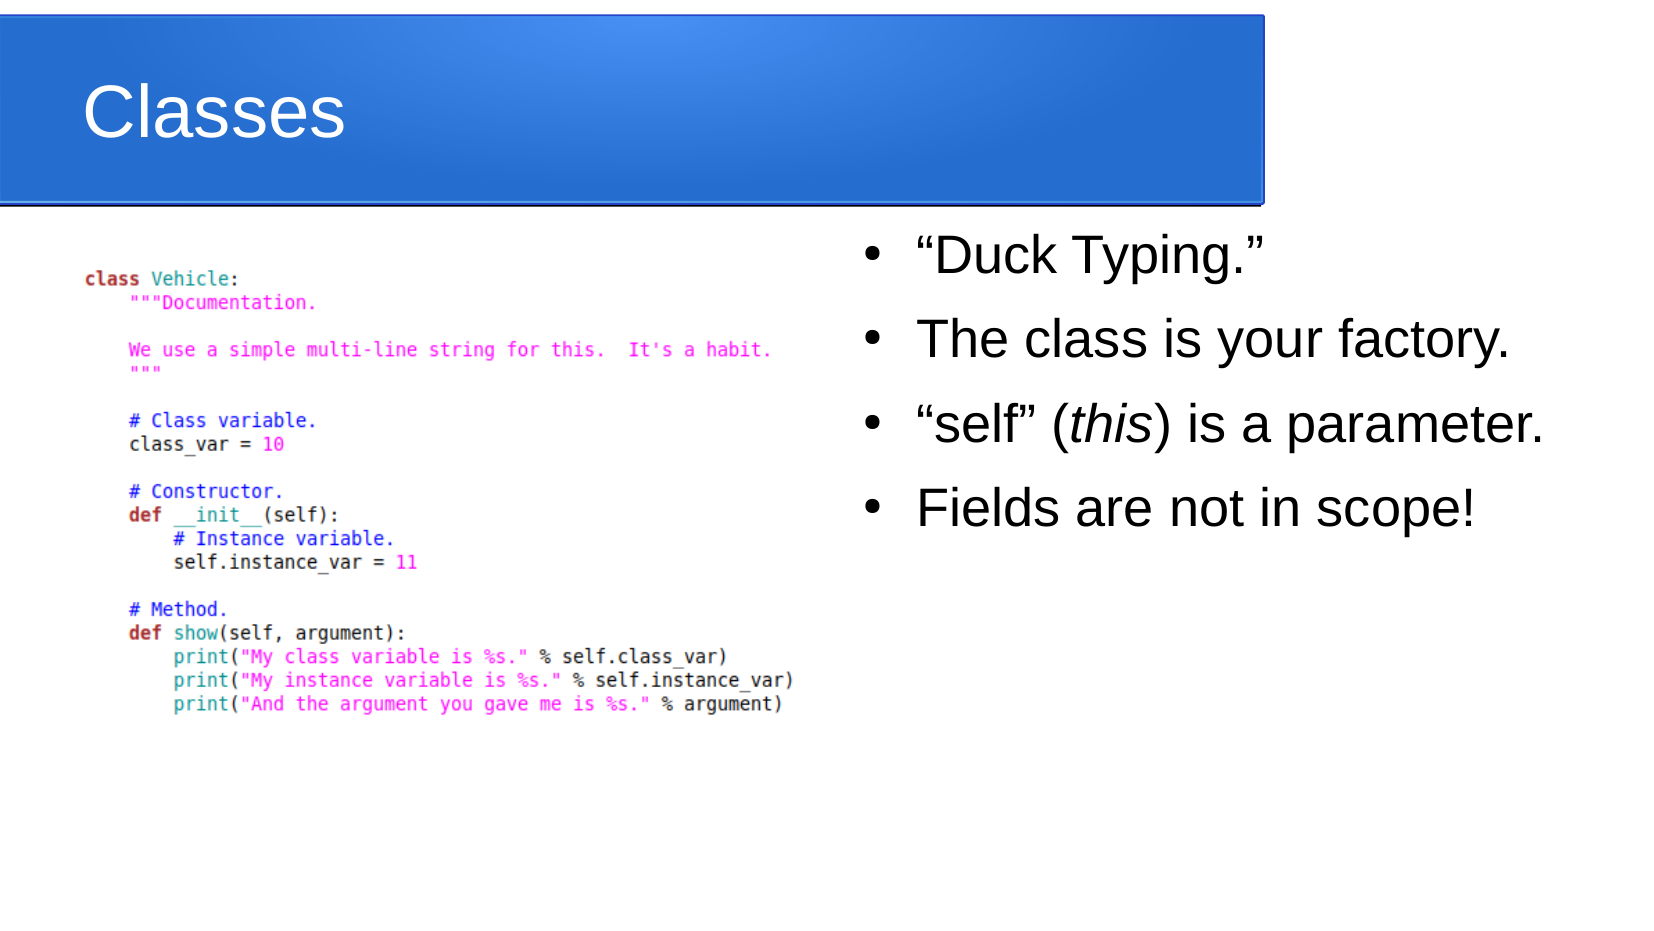

# Classes
“Duck Typing.”
The class is your factory.
“self” (this) is a parameter.
Fields are not in scope!